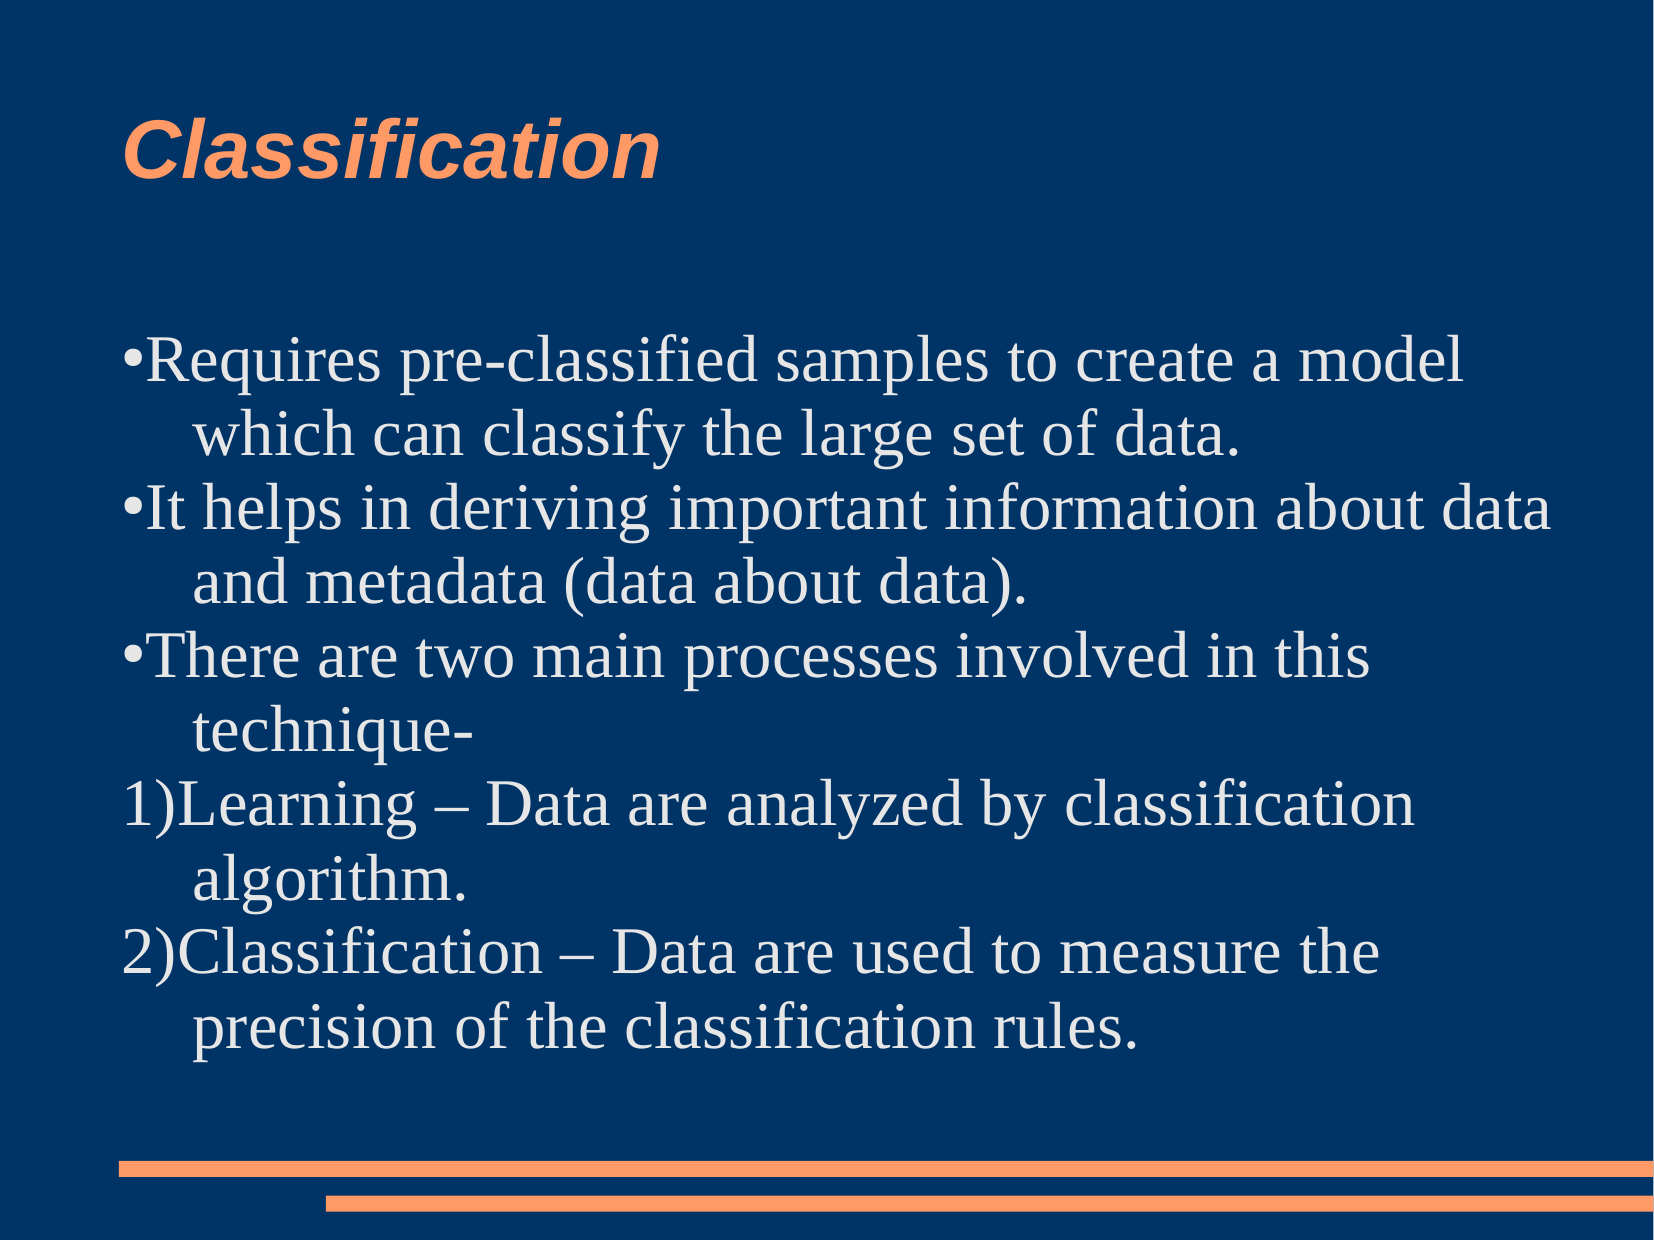

# Classification
Requires pre-classified samples to create a model which can classify the large set of data.
It helps in deriving important information about data and metadata (data about data).
There are two main processes involved in this technique-
Learning – Data are analyzed by classification algorithm.
Classification – Data are used to measure the precision of the classification rules.